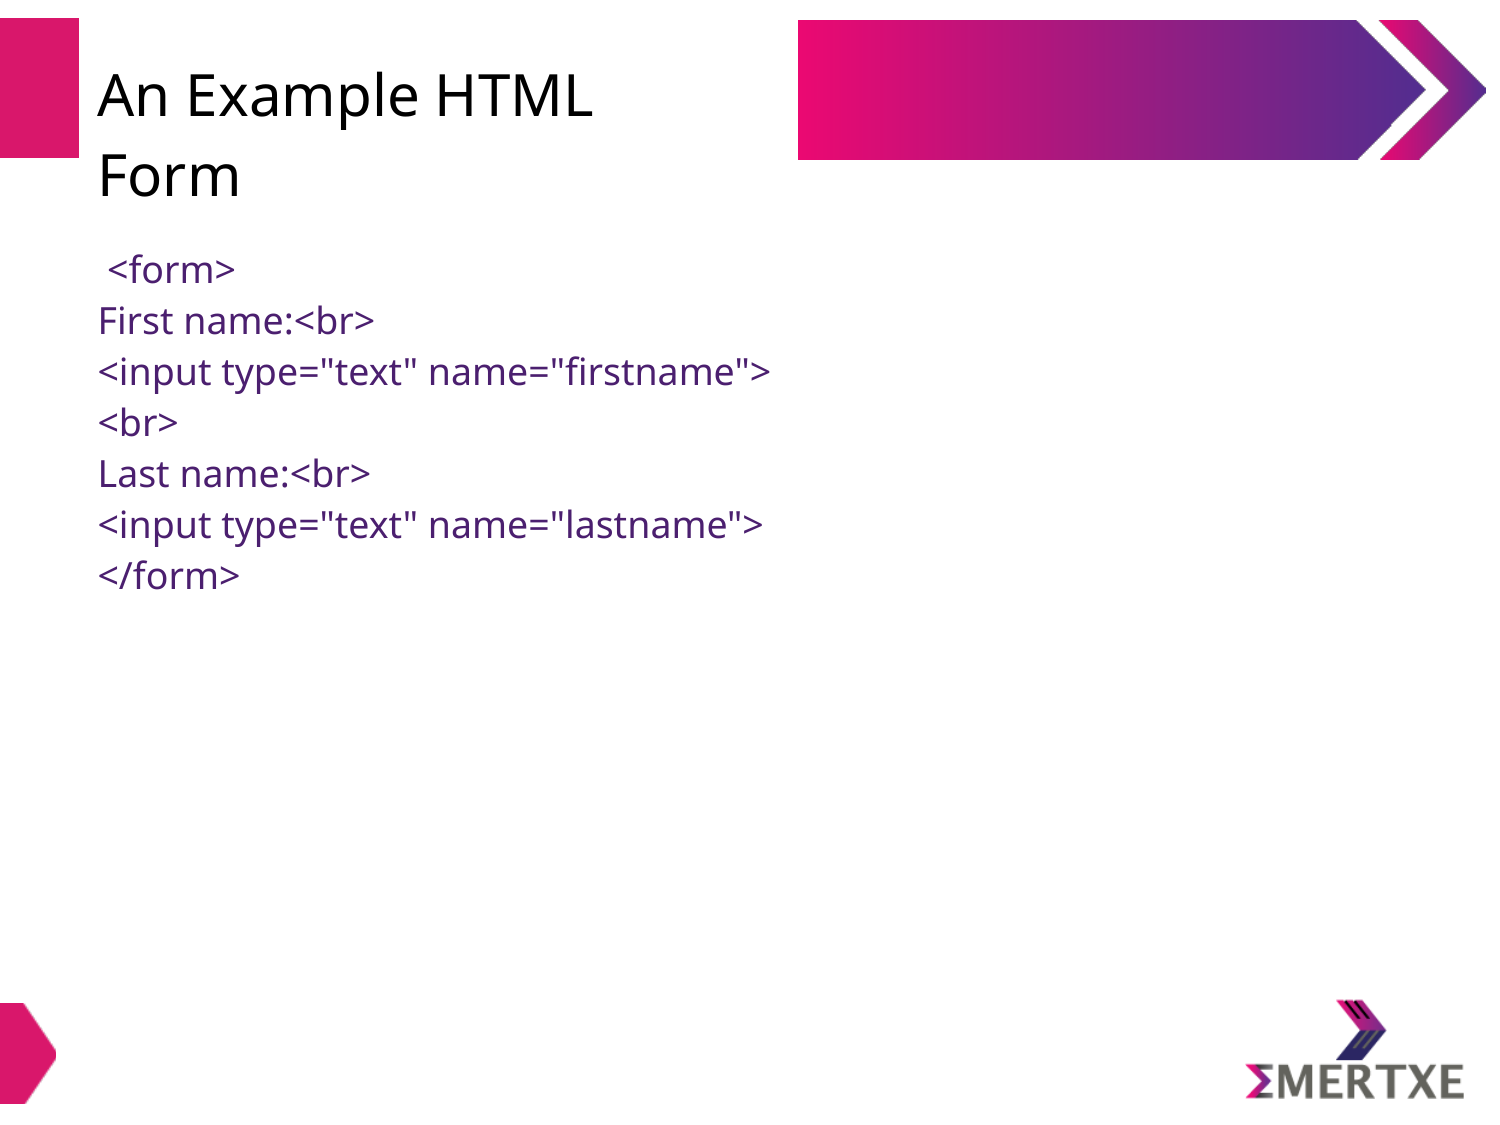

An Example HTML Form
 <form>
First name:<br>
<input type="text" name="firstname">
<br>
Last name:<br>
<input type="text" name="lastname">
</form>